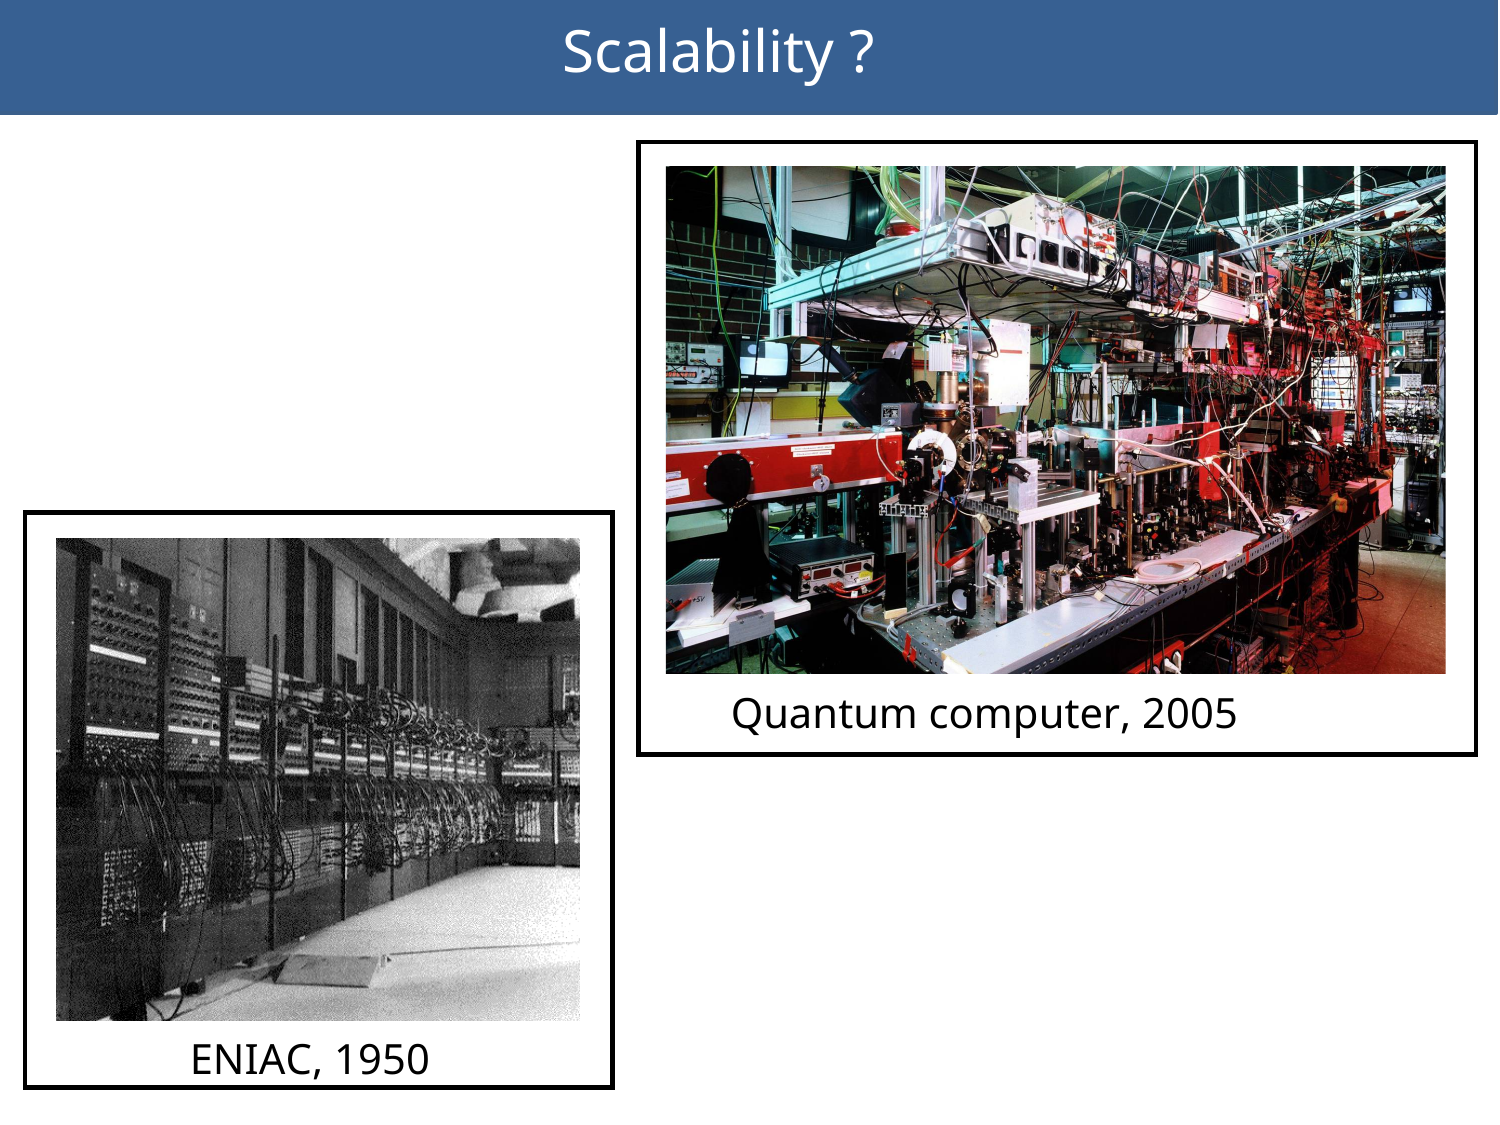

# Scalability ?
ENIAC, 1950
Quantum computer, 2005